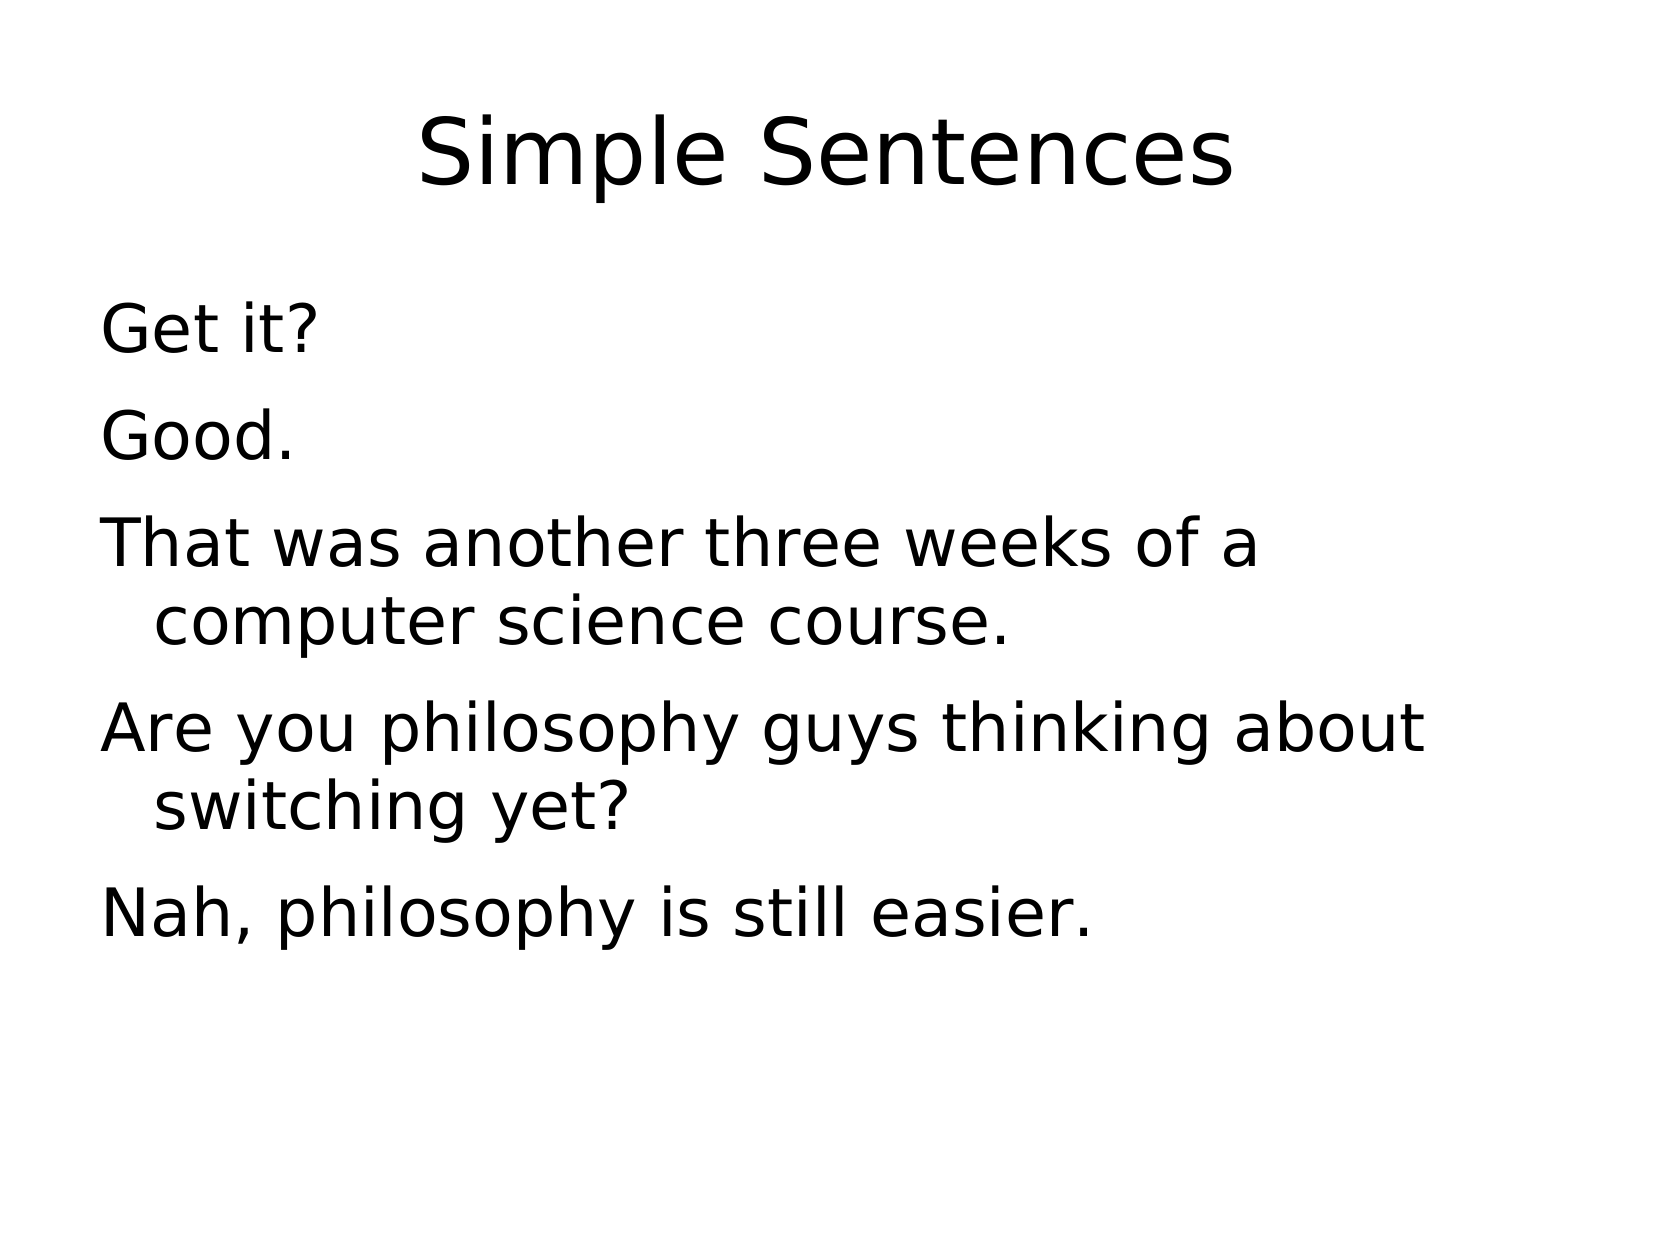

# Simple Sentences
Get it?
Good.
That was another three weeks of a computer science course.
Are you philosophy guys thinking about switching yet?
Nah, philosophy is still easier.